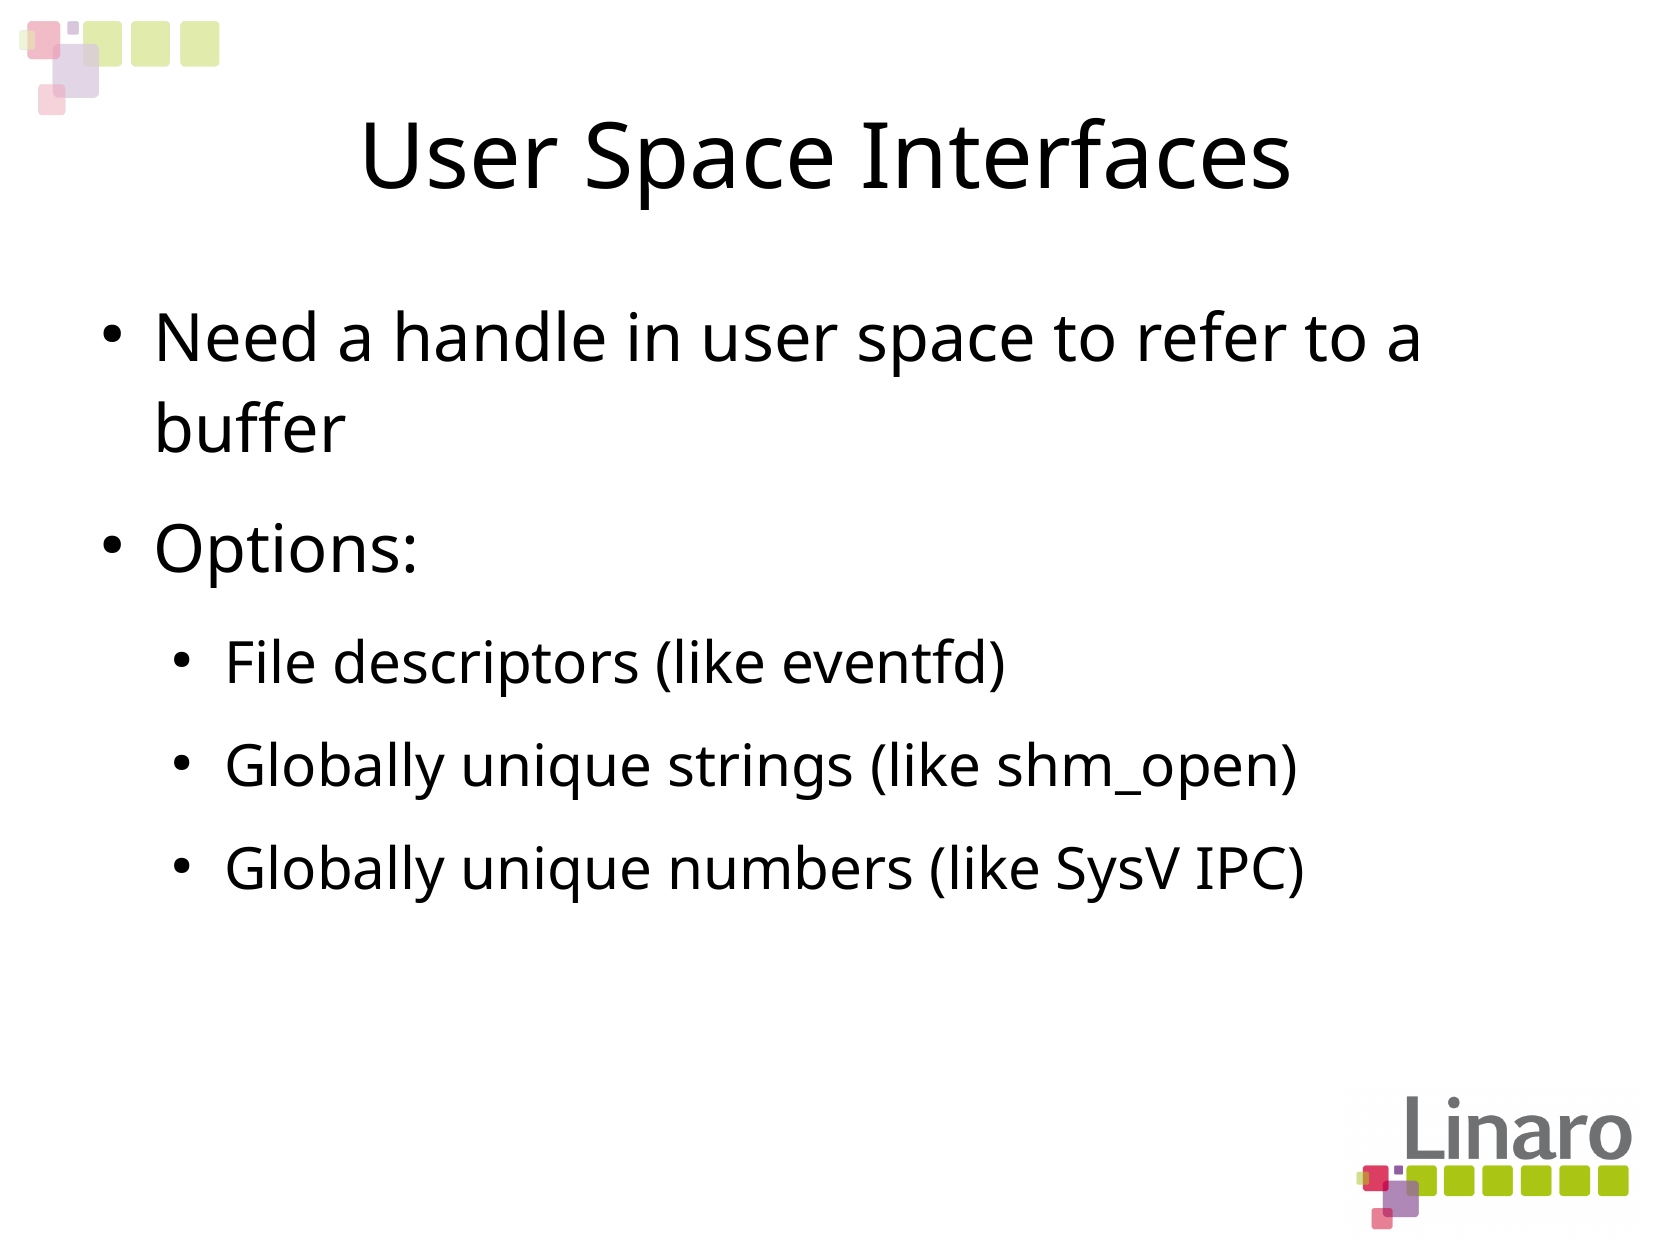

# User Space Interfaces
Need a handle in user space to refer to a buffer
Options:
File descriptors (like eventfd)
Globally unique strings (like shm_open)
Globally unique numbers (like SysV IPC)